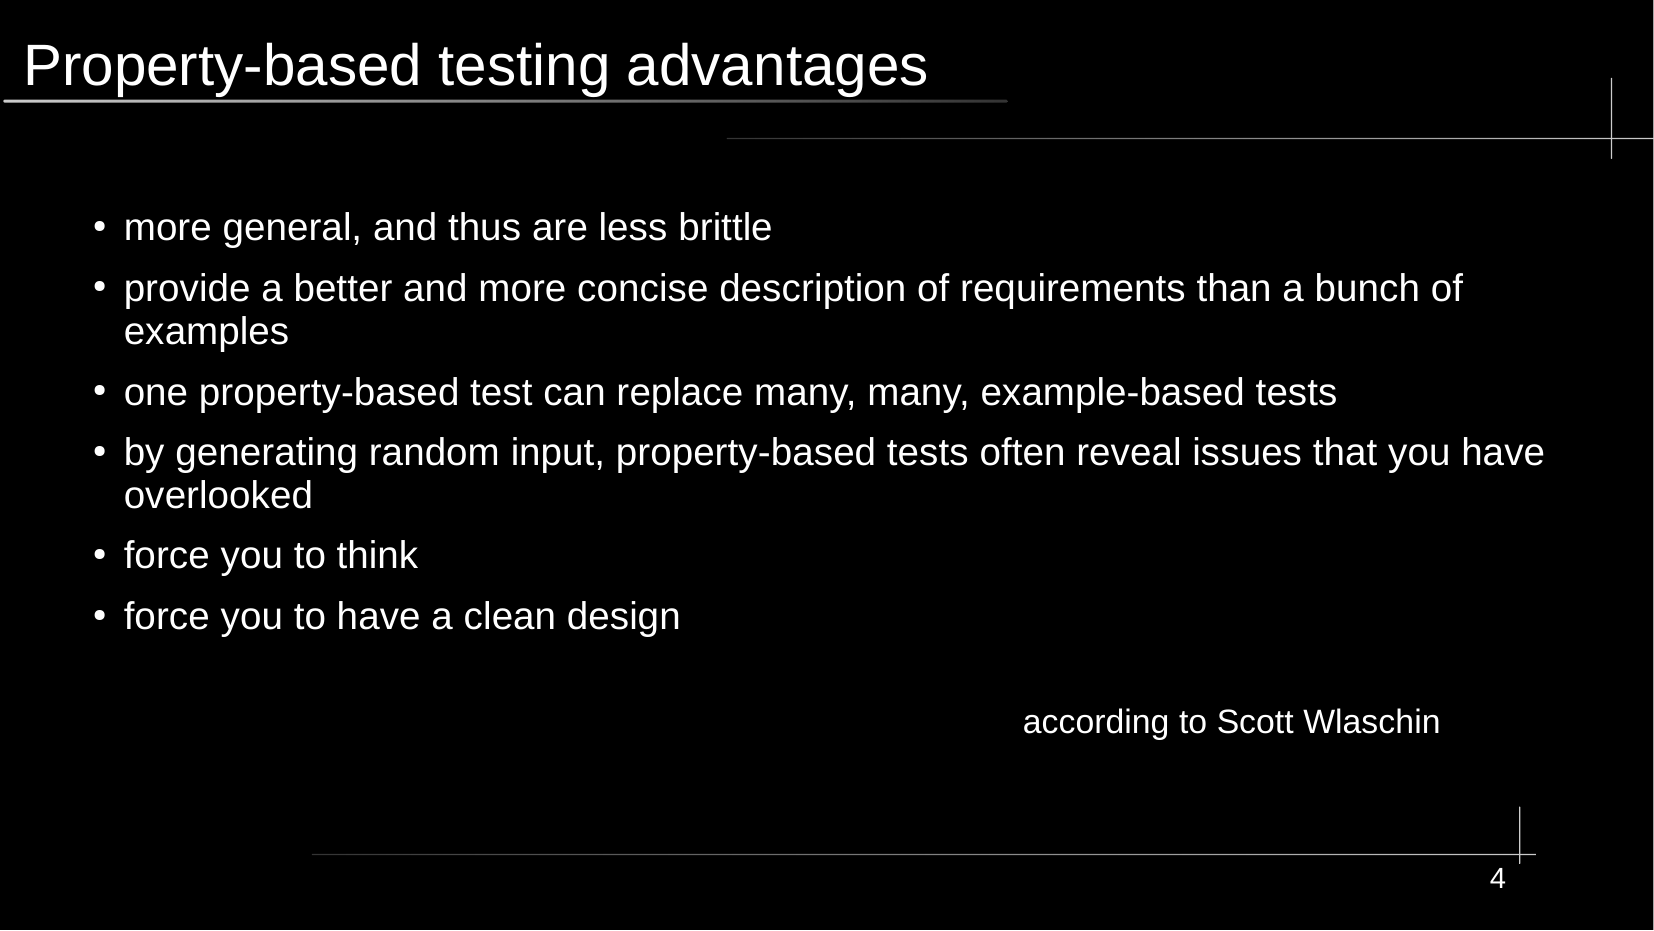

# Property-based testing advantages
more general, and thus are less brittle
provide a better and more concise description of requirements than a bunch of examples
one property-based test can replace many, many, example-based tests
by generating random input, property-based tests often reveal issues that you have overlooked
force you to think
force you to have a clean design
																					according to Scott Wlaschin
4